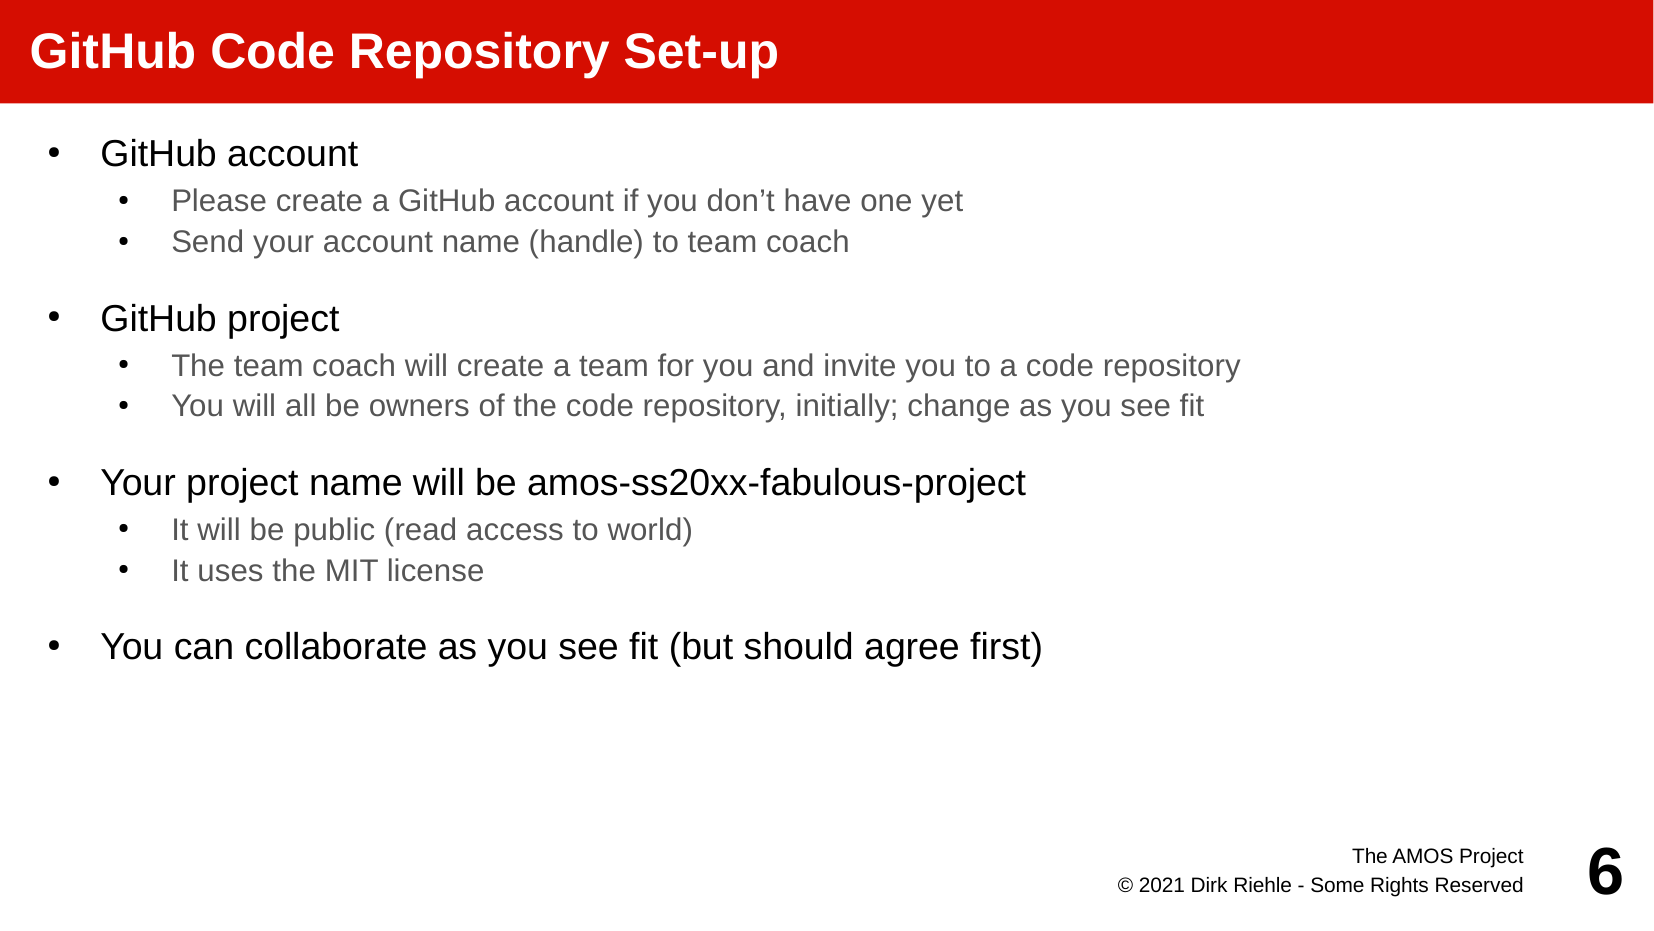

# GitHub Code Repository Set-up
GitHub account
Please create a GitHub account if you don’t have one yet
Send your account name (handle) to team coach
GitHub project
The team coach will create a team for you and invite you to a code repository
You will all be owners of the code repository, initially; change as you see fit
Your project name will be amos-ss20xx-fabulous-project
It will be public (read access to world)
It uses the MIT license
You can collaborate as you see fit (but should agree first)
The AMOS Project
6
© 2021 Dirk Riehle - Some Rights Reserved